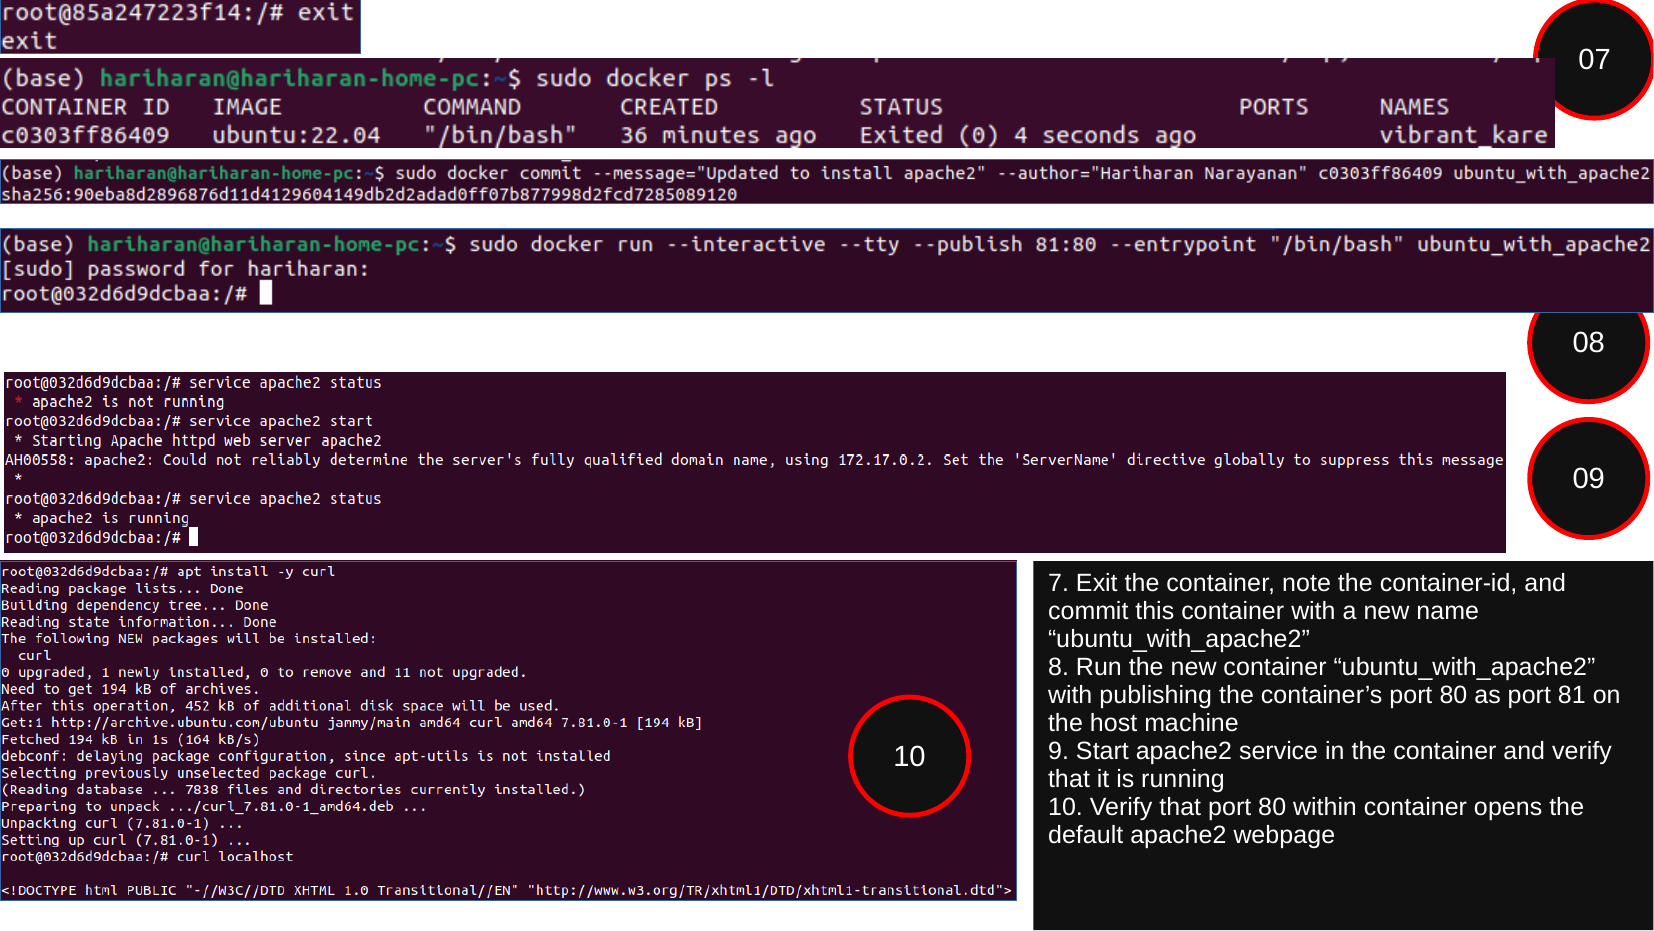

07
08
09
7. Exit the container, note the container-id, and commit this container with a new name “ubuntu_with_apache2”
8. Run the new container “ubuntu_with_apache2” with publishing the container’s port 80 as port 81 on the host machine
9. Start apache2 service in the container and verify that it is running
10. Verify that port 80 within container opens the default apache2 webpage
10